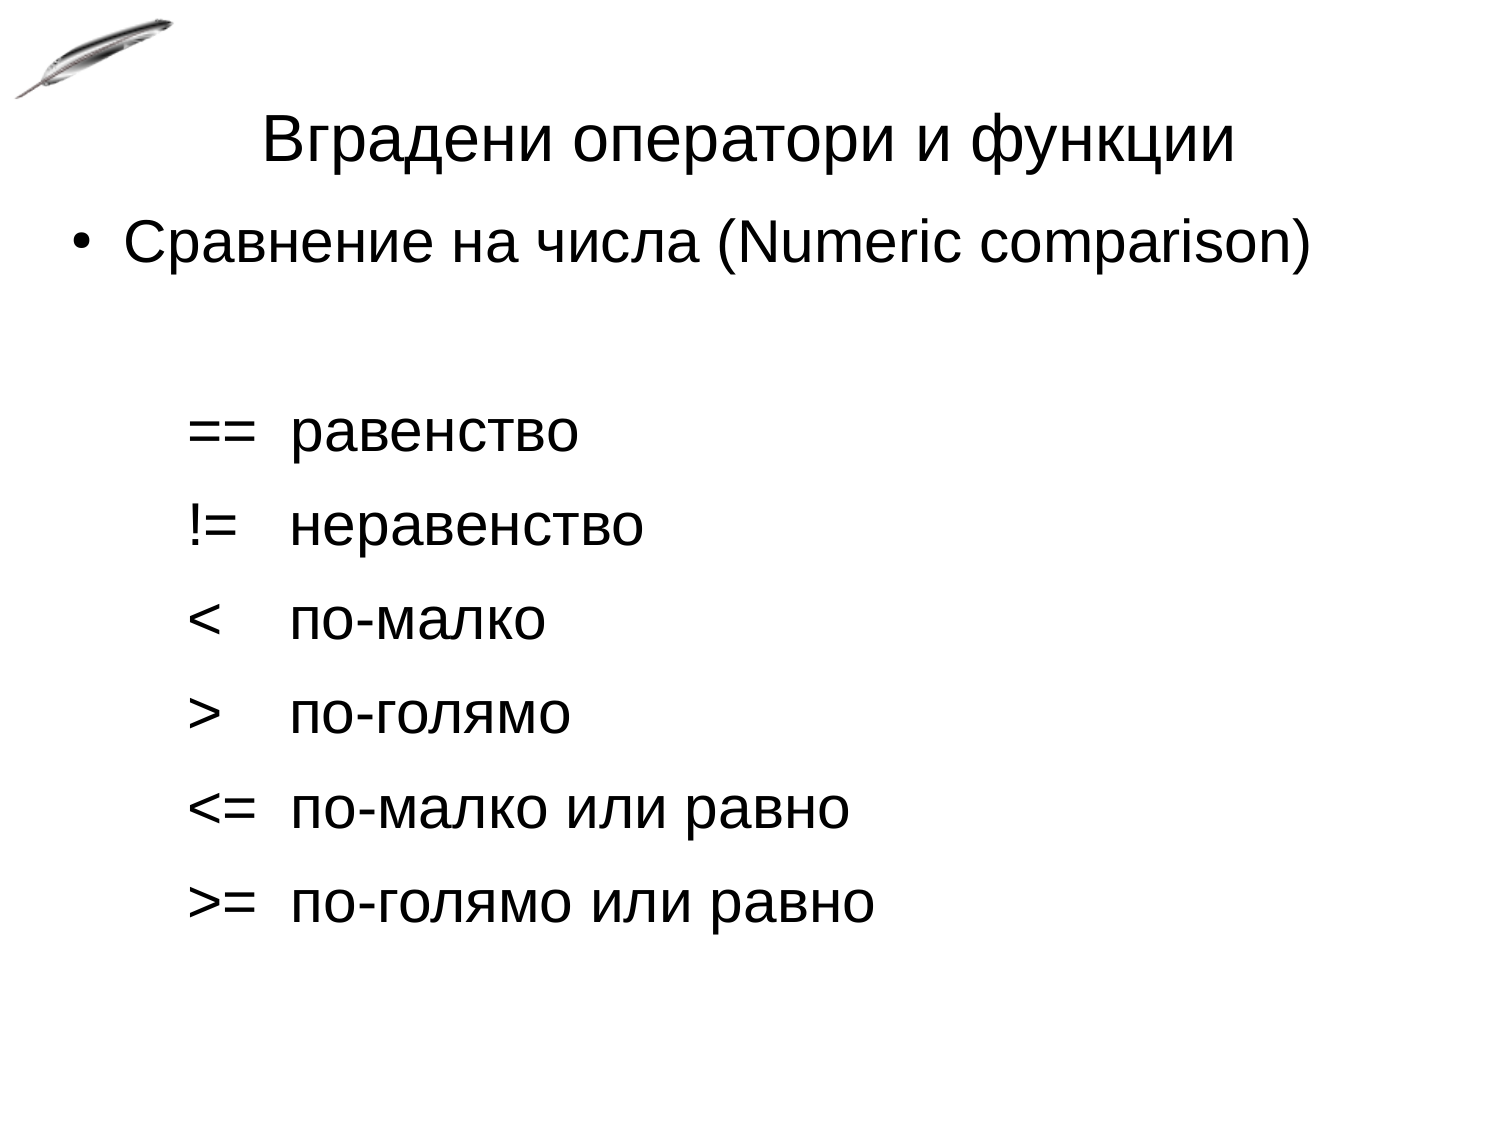

# Вградени оператори и функции
Сравнение на числа (Numeric comparison)
 == равенство
 != неравенство
 < по-малко
 > по-голямо
 <= по-малко или равно
 >= по-голямо или равно